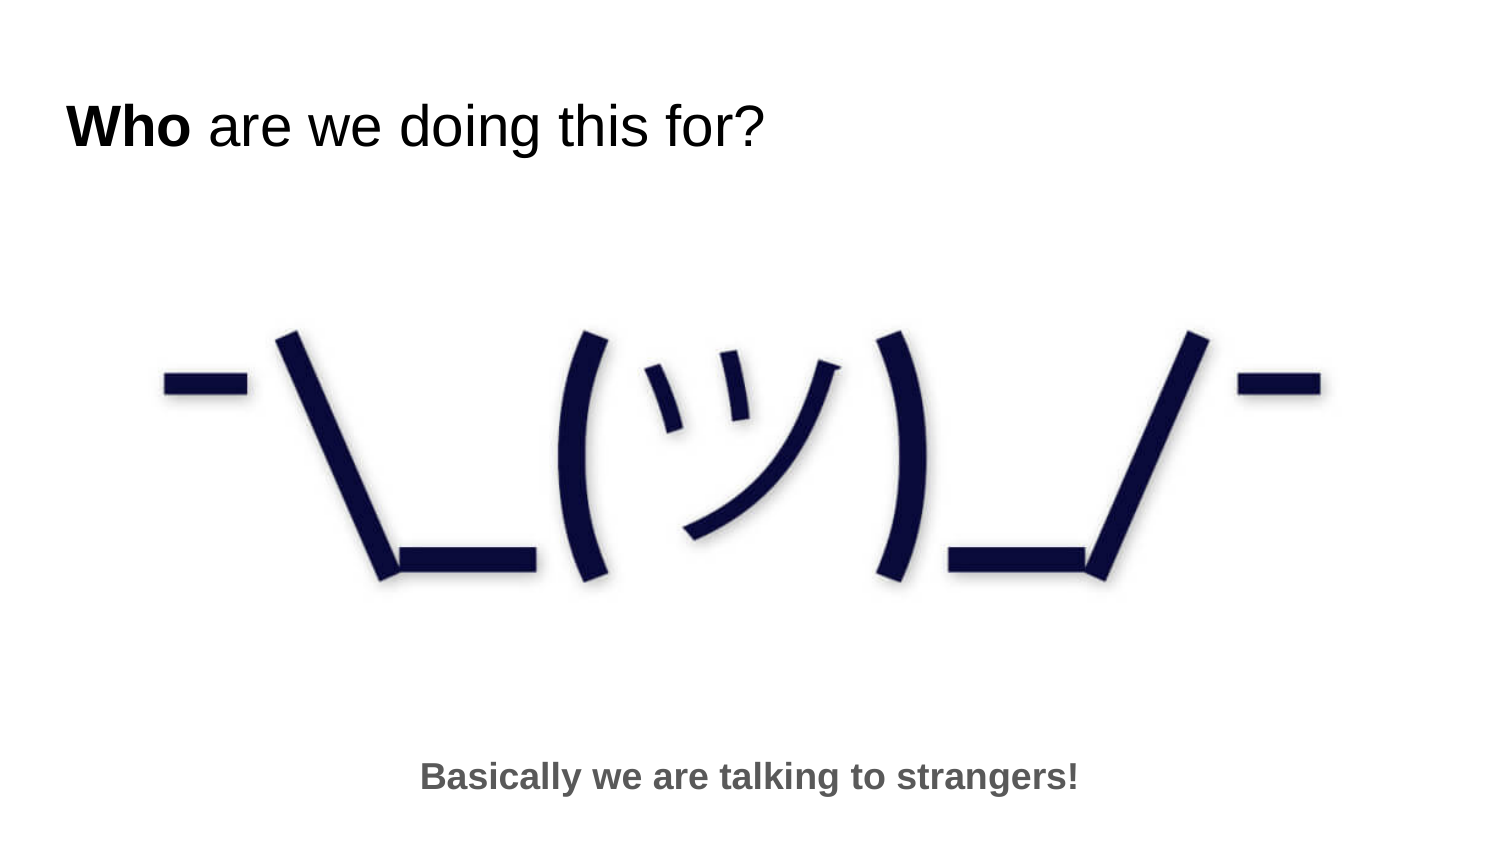

# Who are we doing this for?
Basically we are talking to strangers!